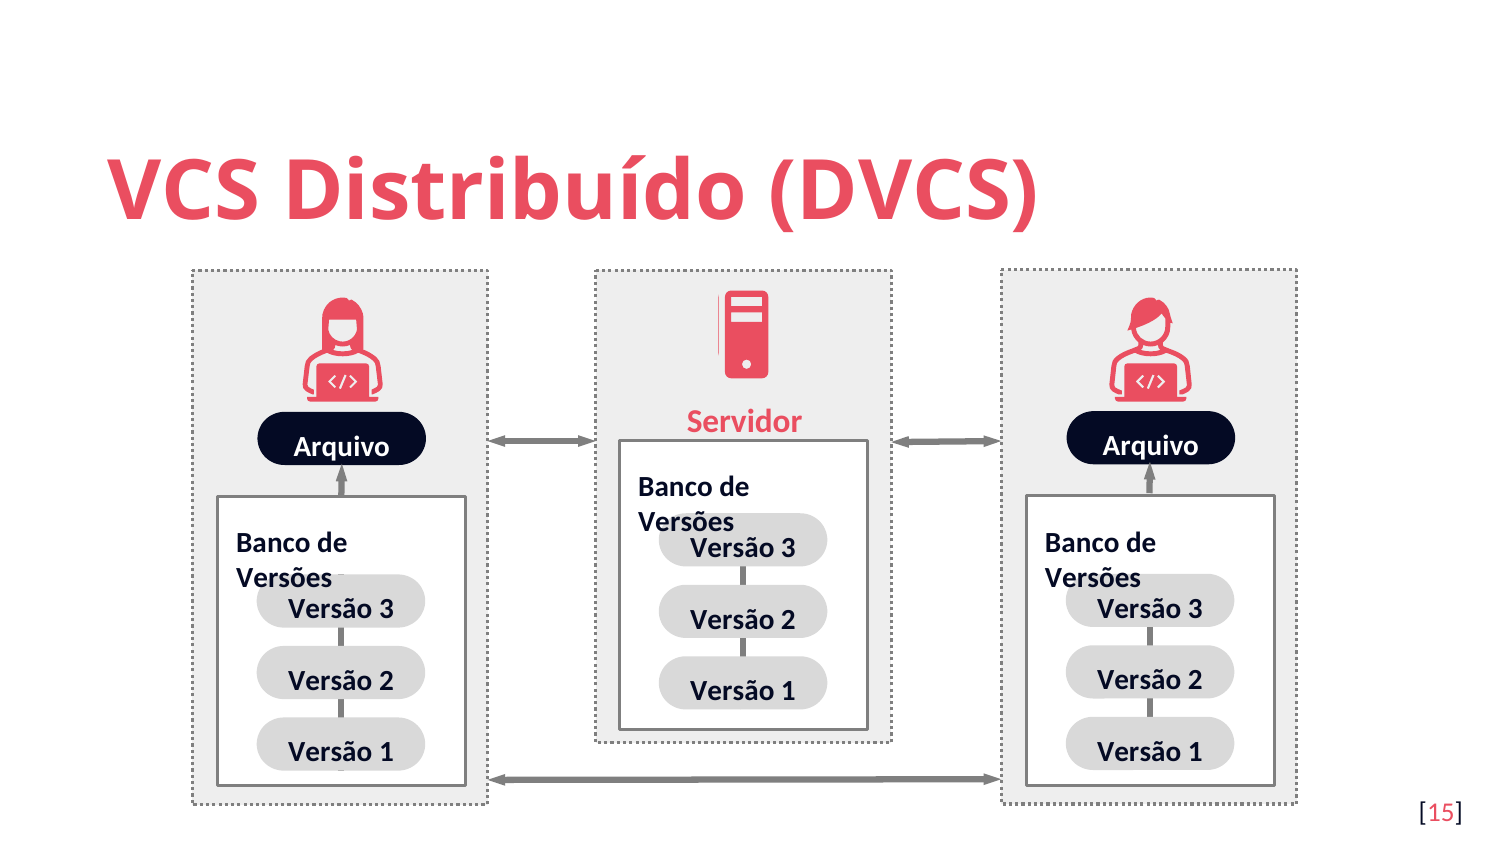

VCS Distribuído (DVCS)
Arquivo
Banco de Versões
Versão 3
Versão 2
Versão 1
Servidor
Banco de Versões
Versão 3
Versão 2
Versão 1
Arquivo
Banco de Versões
Versão 3
Versão 2
Versão 1